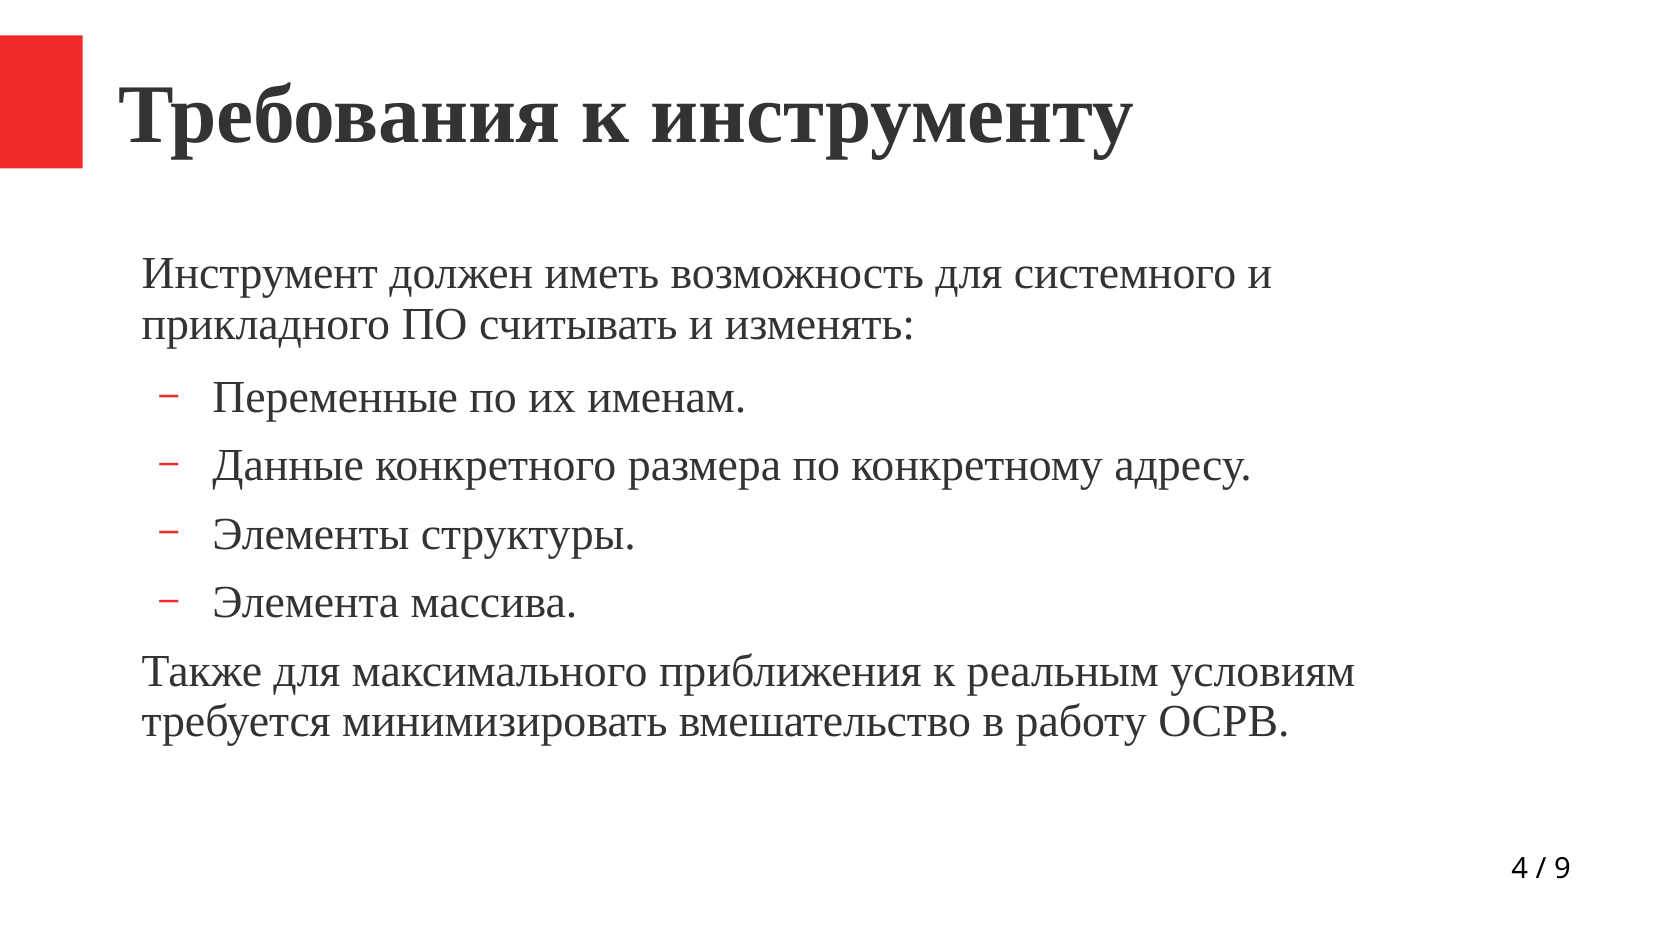

# Требования к инструменту
Инструмент должен иметь возможность для системного и прикладного ПО считывать и изменять:
Переменные по их именам.
Данные конкретного размера по конкретному адресу.
Элементы структуры.
Элемента массива.
Также для максимального приближения к реальным условиям требуется минимизировать вмешательство в работу ОСРВ.
4